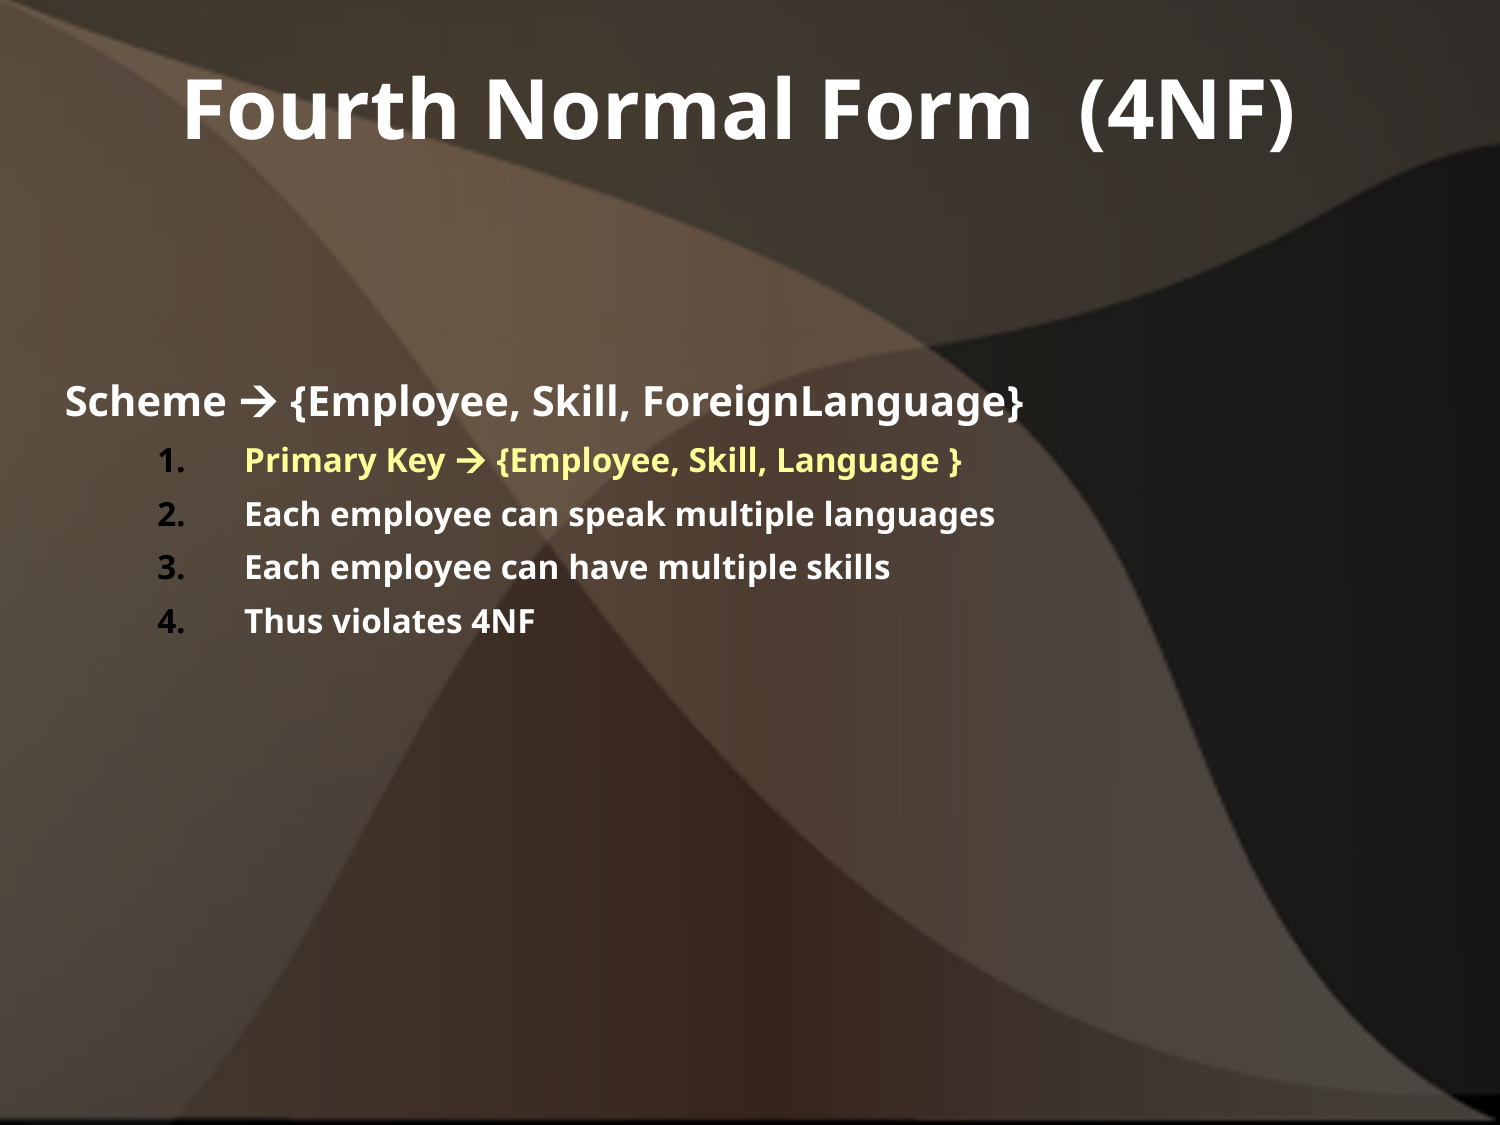

Fourth Normal Form (4NF)
# Scheme  {Employee, Skill, ForeignLanguage}
Primary Key  {Employee, Skill, Language }
Each employee can speak multiple languages
Each employee can have multiple skills
Thus violates 4NF